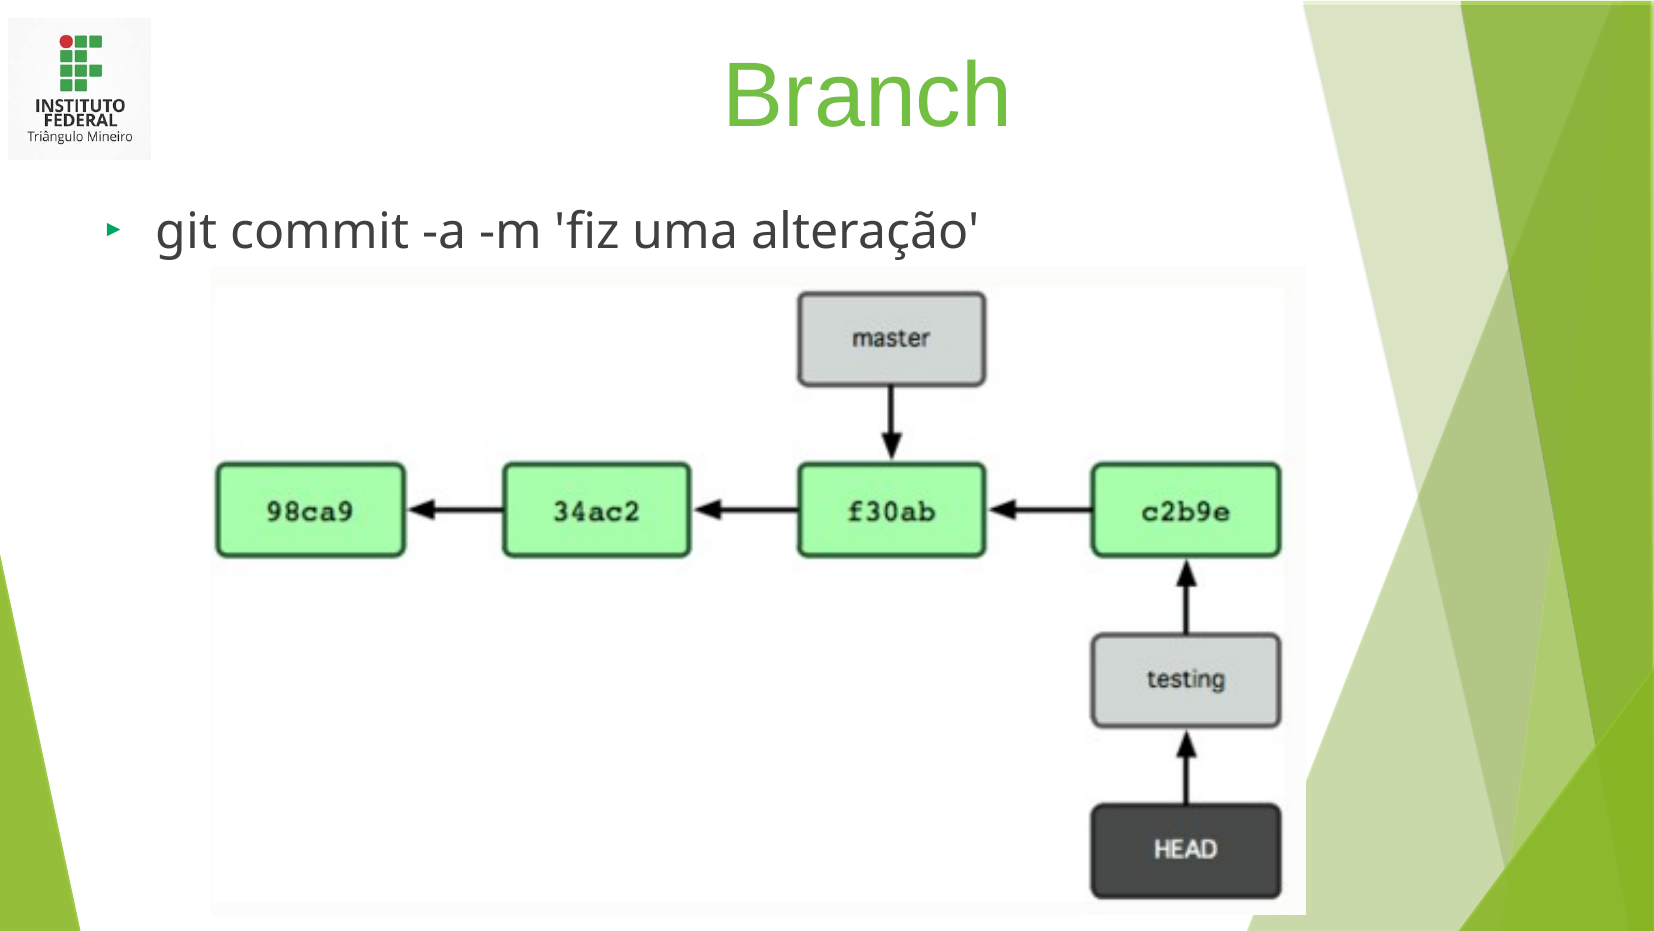

# Branch
git commit -a -m 'fiz uma alteração'